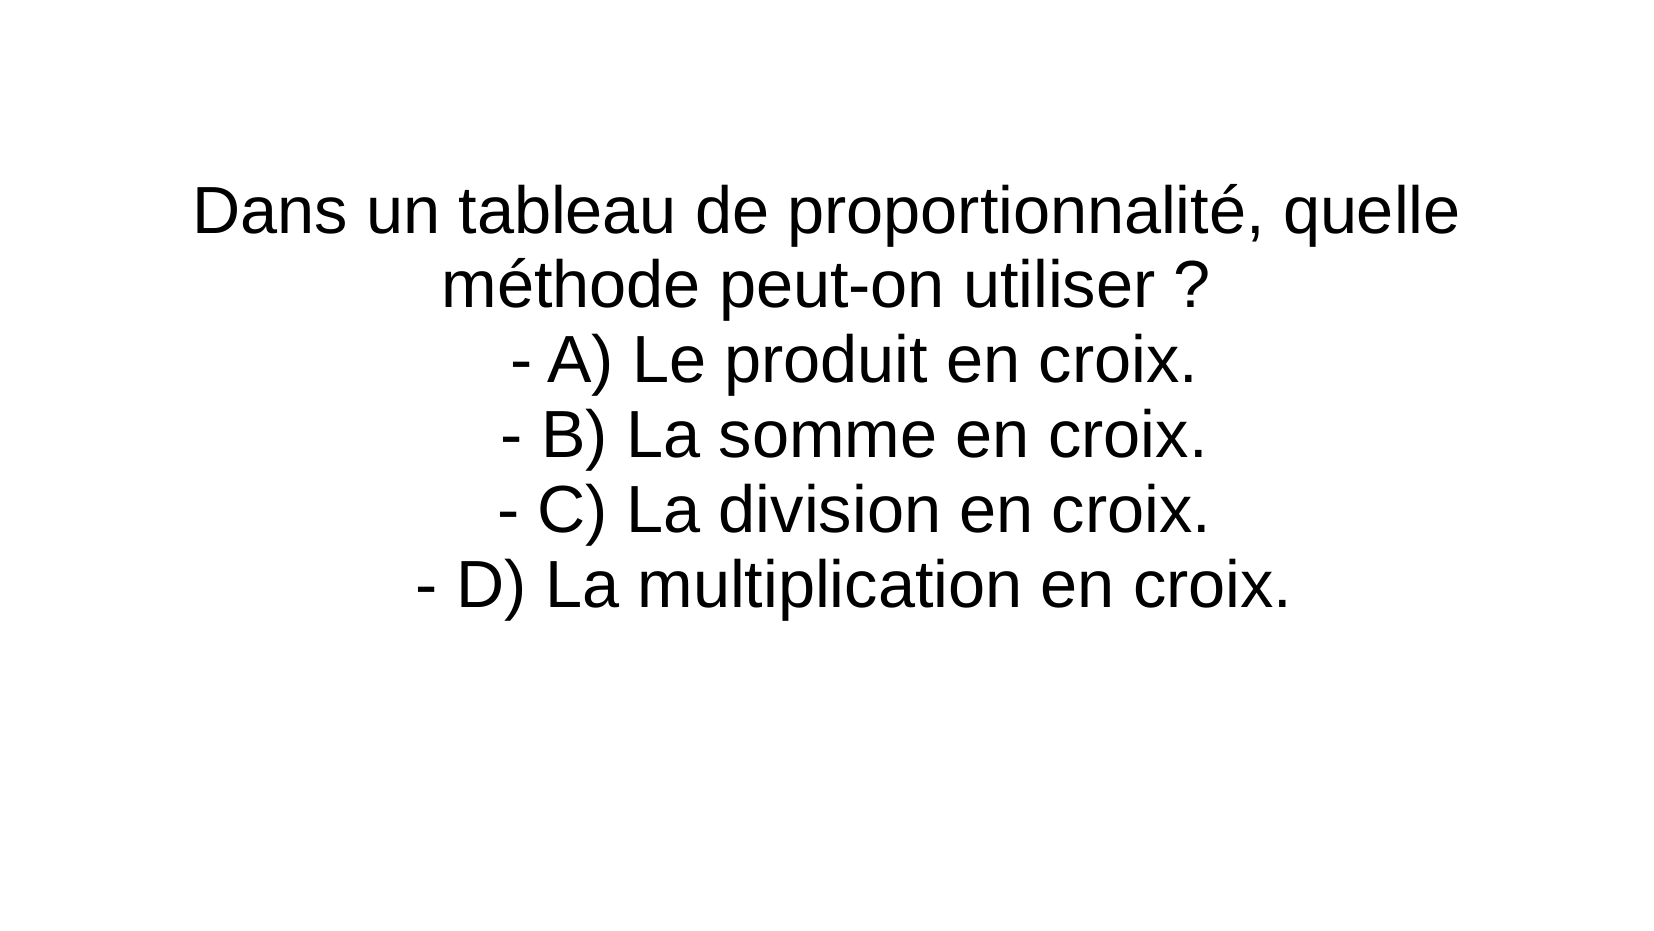

# Dans un tableau de proportionnalité, quelle méthode peut-on utiliser ?
 - A) Le produit en croix.
 - B) La somme en croix.
 - C) La division en croix.
 - D) La multiplication en croix.